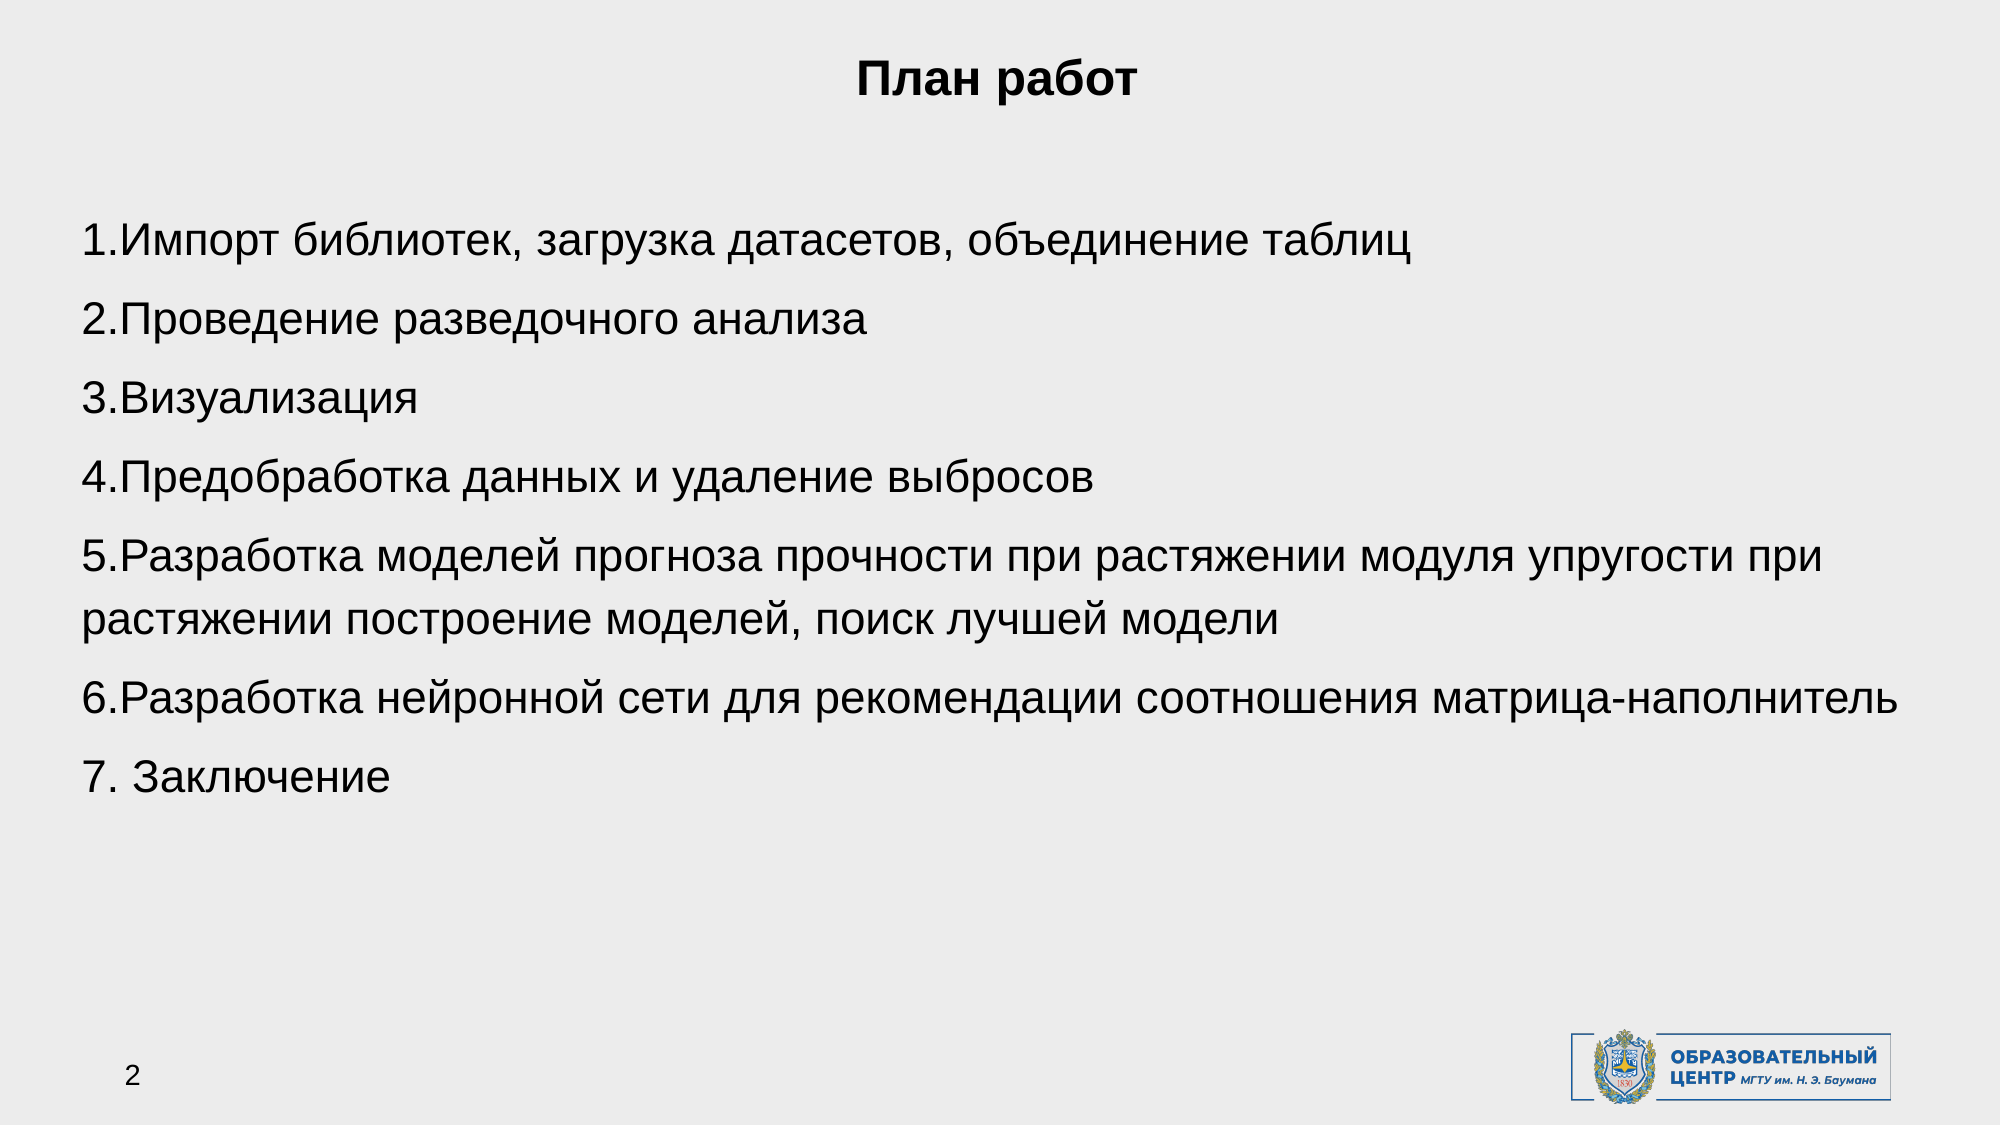

# План работ
1.Импорт библиотек, загрузка датасетов, объединение таблиц
2.Проведение разведочного анализа
3.Визуализация
4.Предобработка данных и удаление выбросов
5.Разработка моделей прогноза прочности при растяжении модуля упругости при растяжении построение моделей, поиск лучшей модели
6.Разработка нейронной сети для рекомендации соотношения матрица-наполнитель
7. Заключение